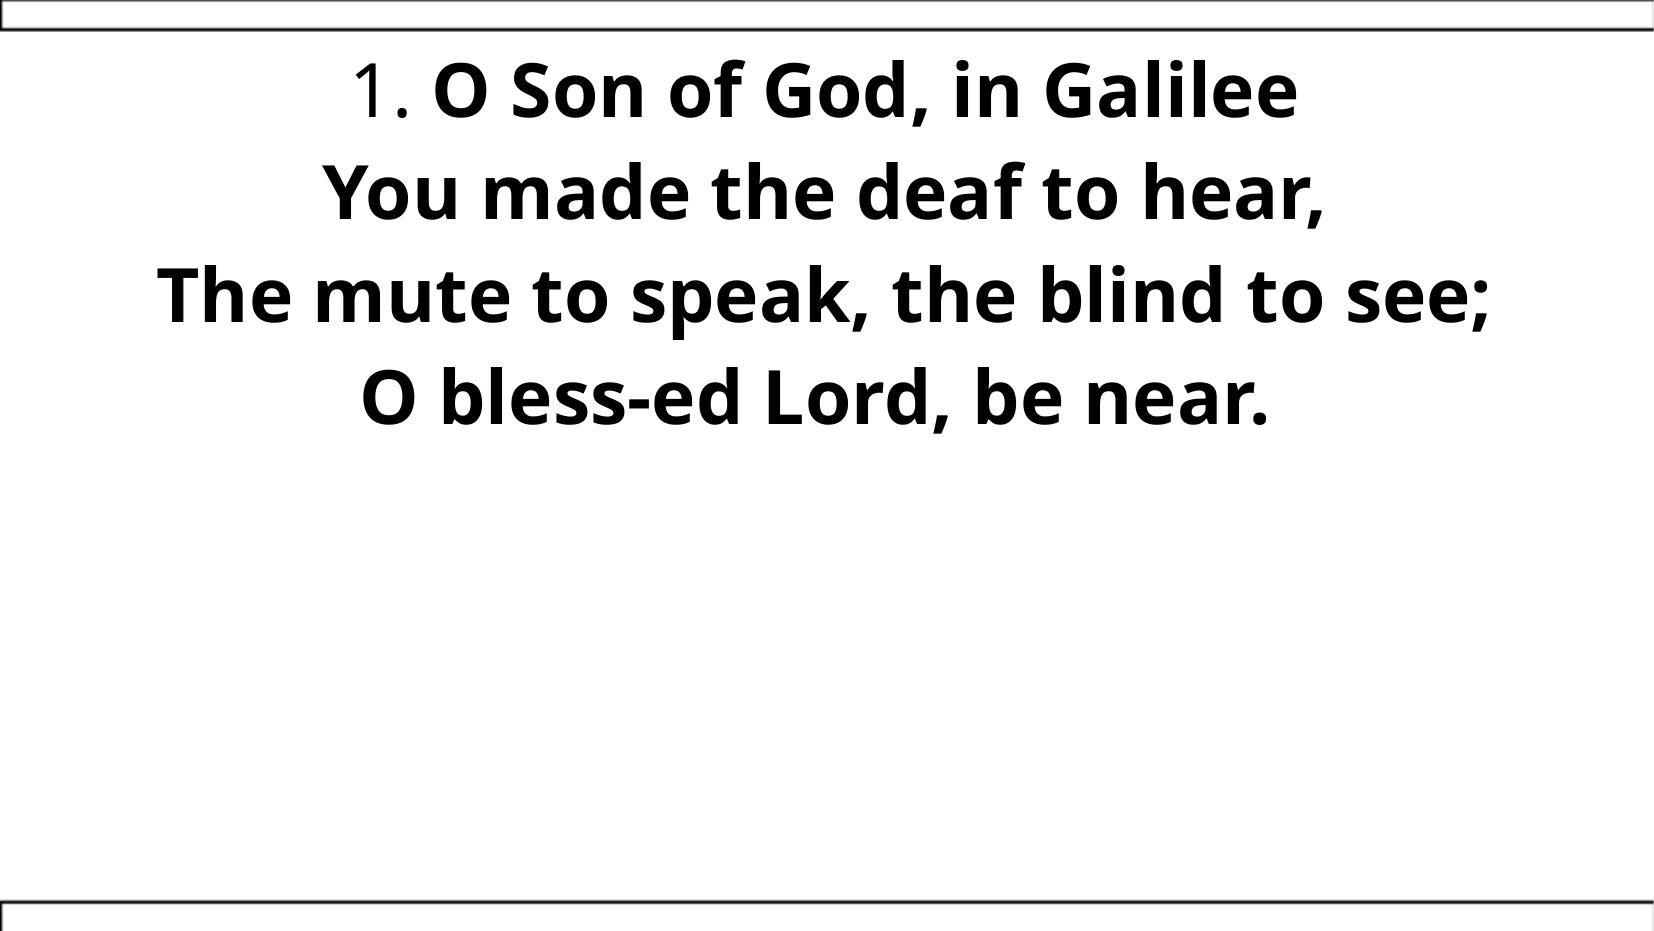

1. O Son of God, in Galilee
You made the deaf to hear,
The mute to speak, the blind to see;
O bless-ed Lord, be near.